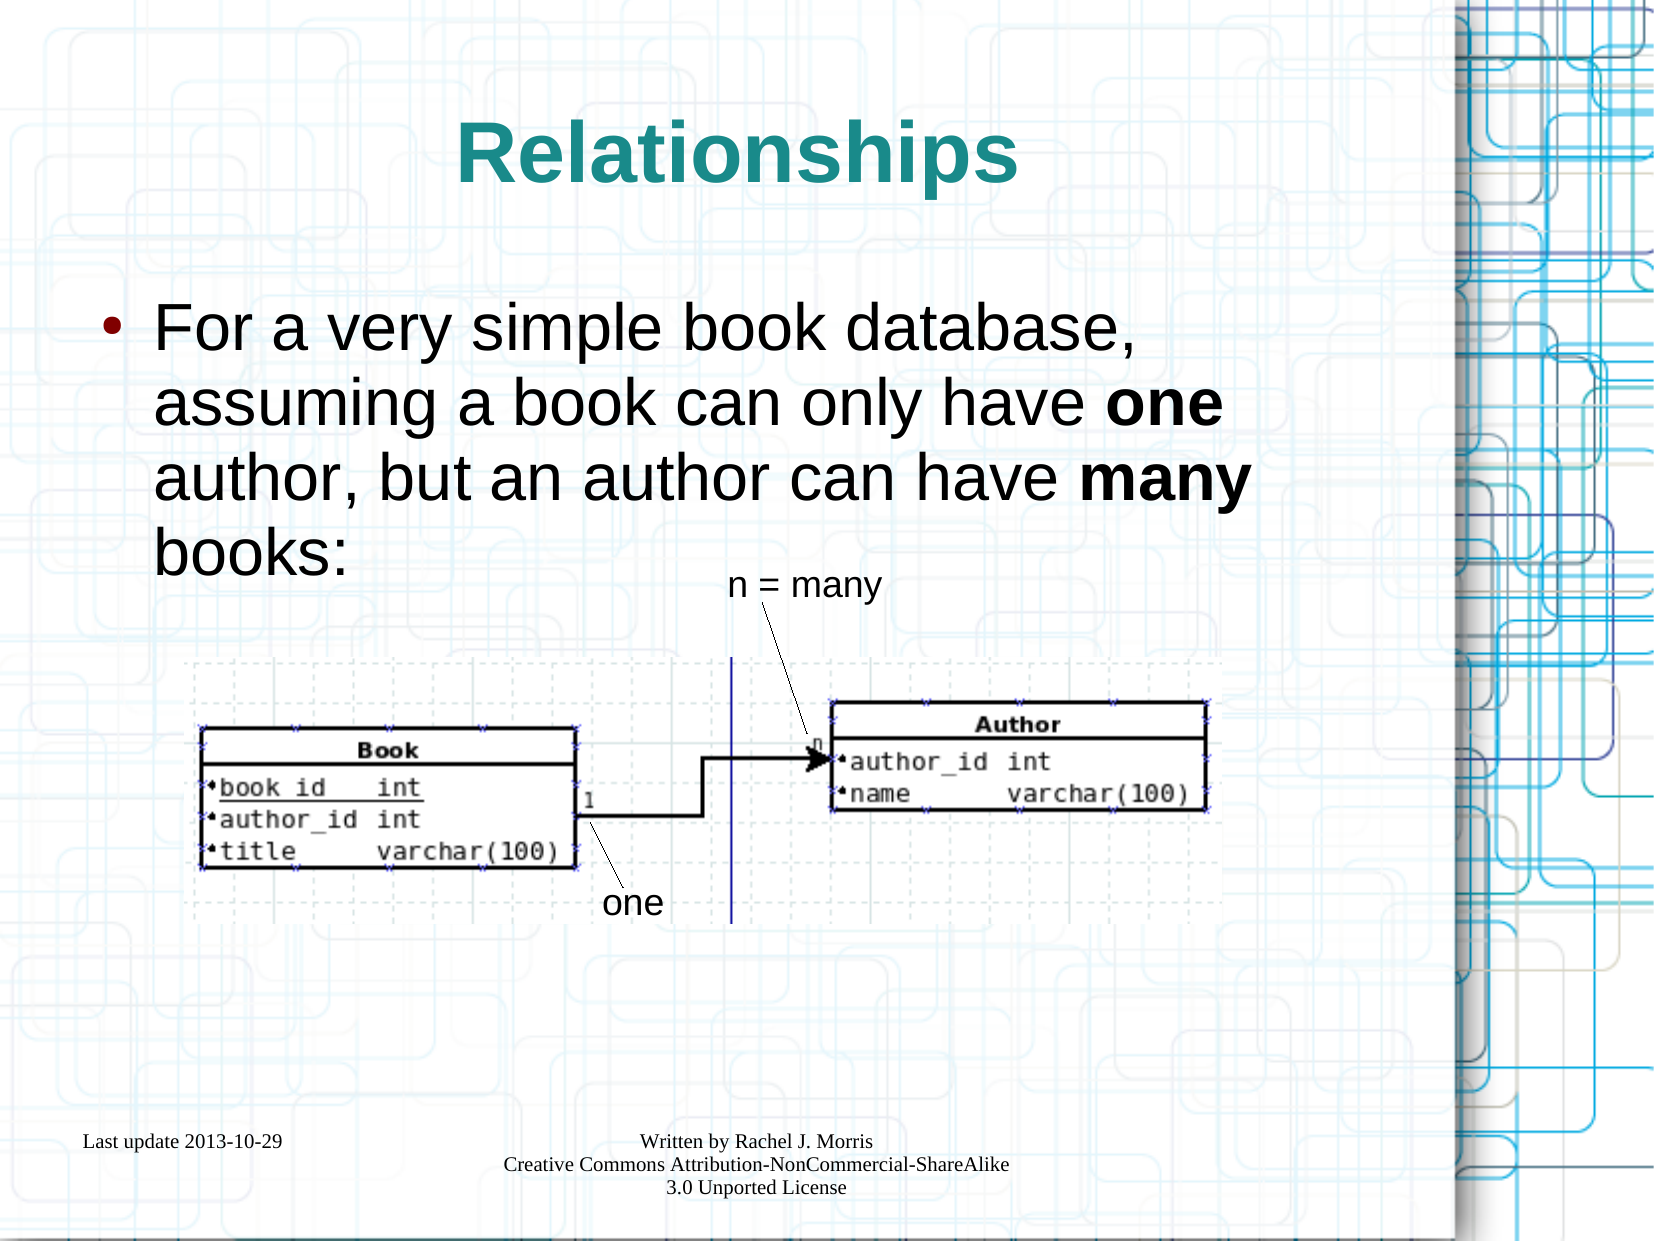

# Relationships
For a very simple book database, assuming a book can only have one author, but an author can have many books:
n = many
one